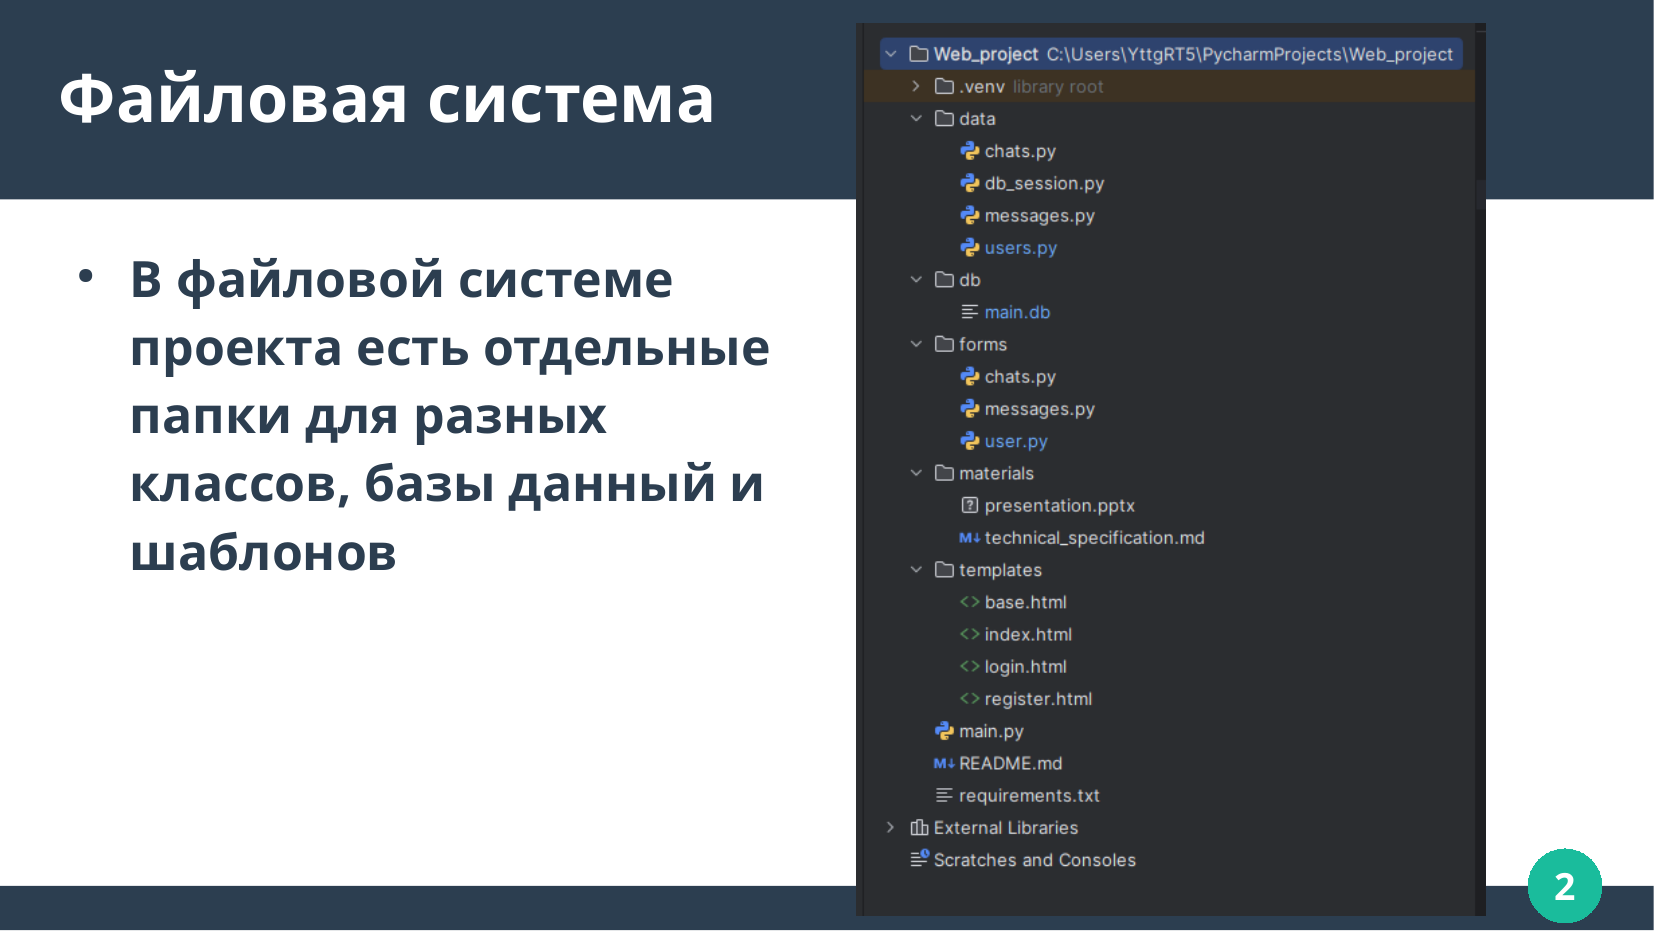

# Файловая система
В файловой системе проекта есть отдельные папки для разных классов, базы данный и шаблонов
2